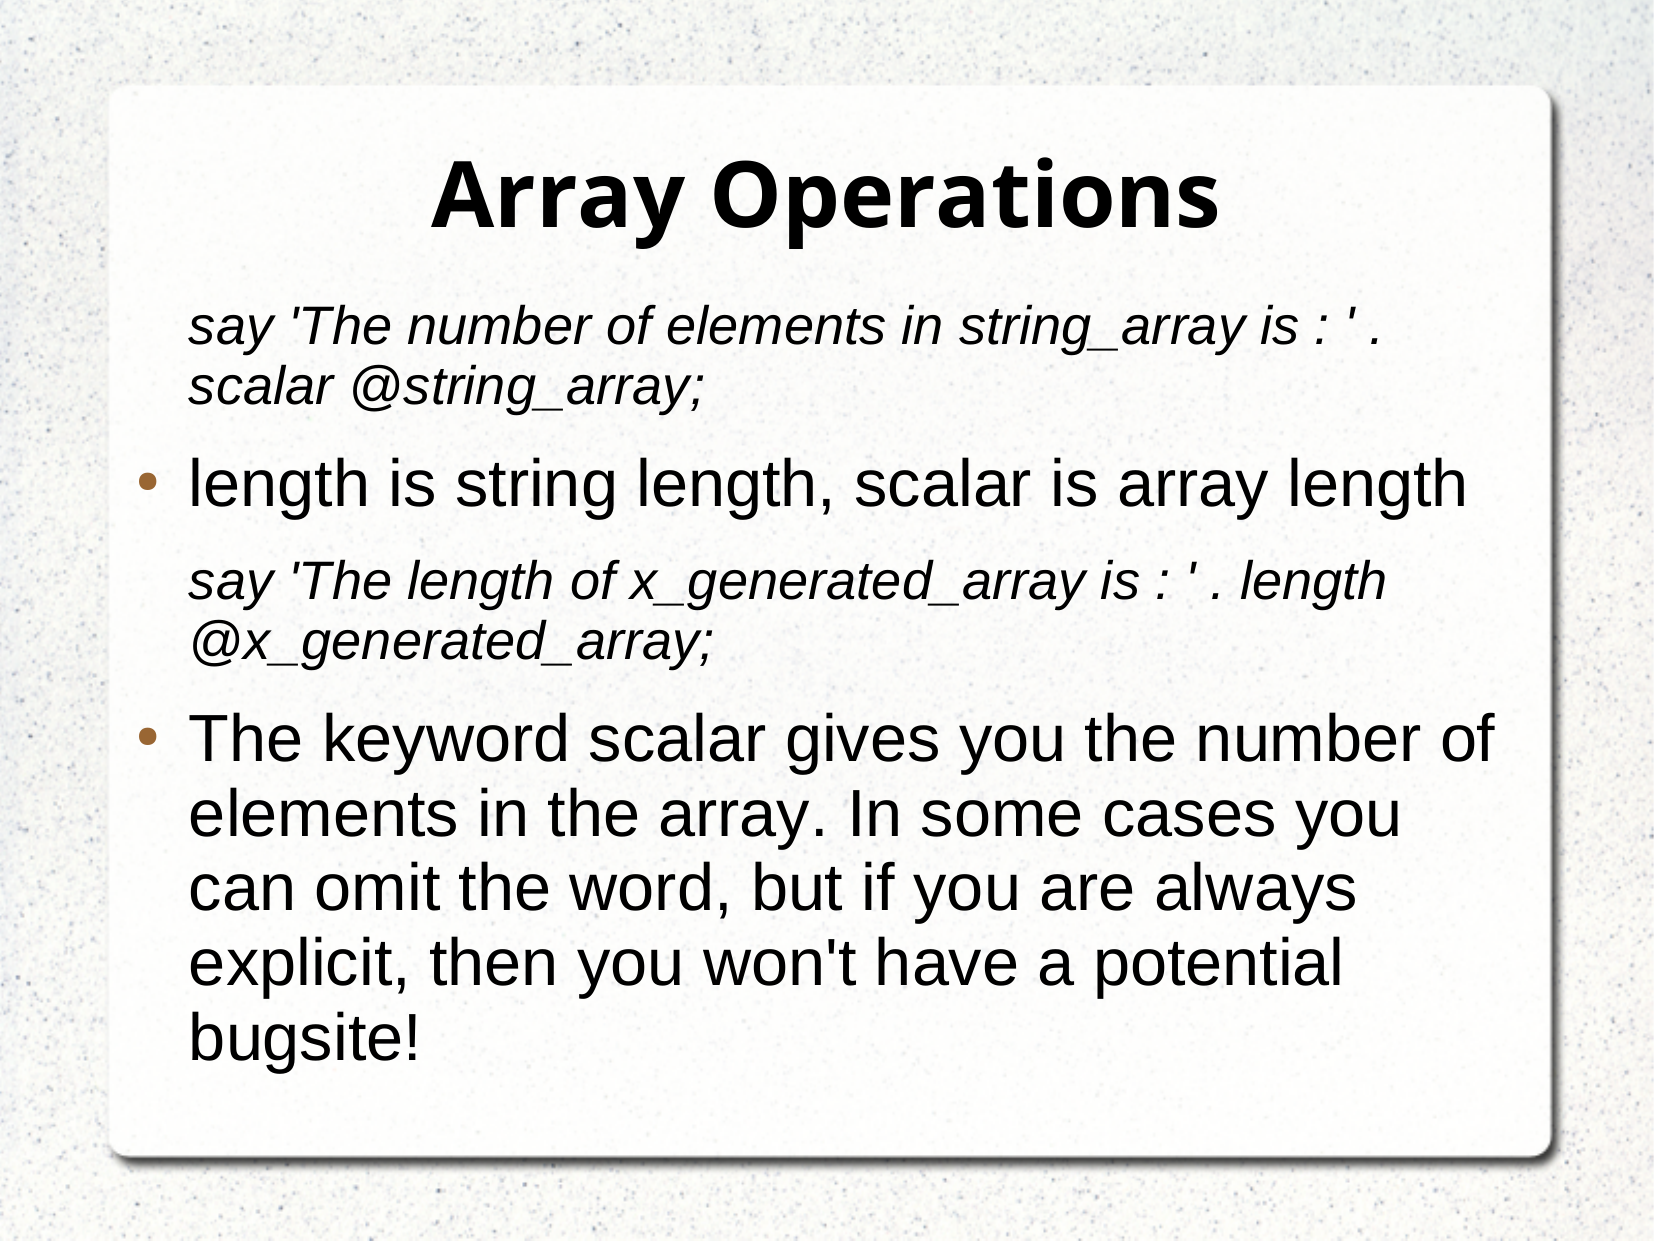

# Array Operations
say 'The number of elements in string_array is : ' . scalar @string_array;
length is string length, scalar is array length
say 'The length of x_generated_array is : ' . length @x_generated_array;
The keyword scalar gives you the number of elements in the array. In some cases you can omit the word, but if you are always explicit, then you won't have a potential bugsite!